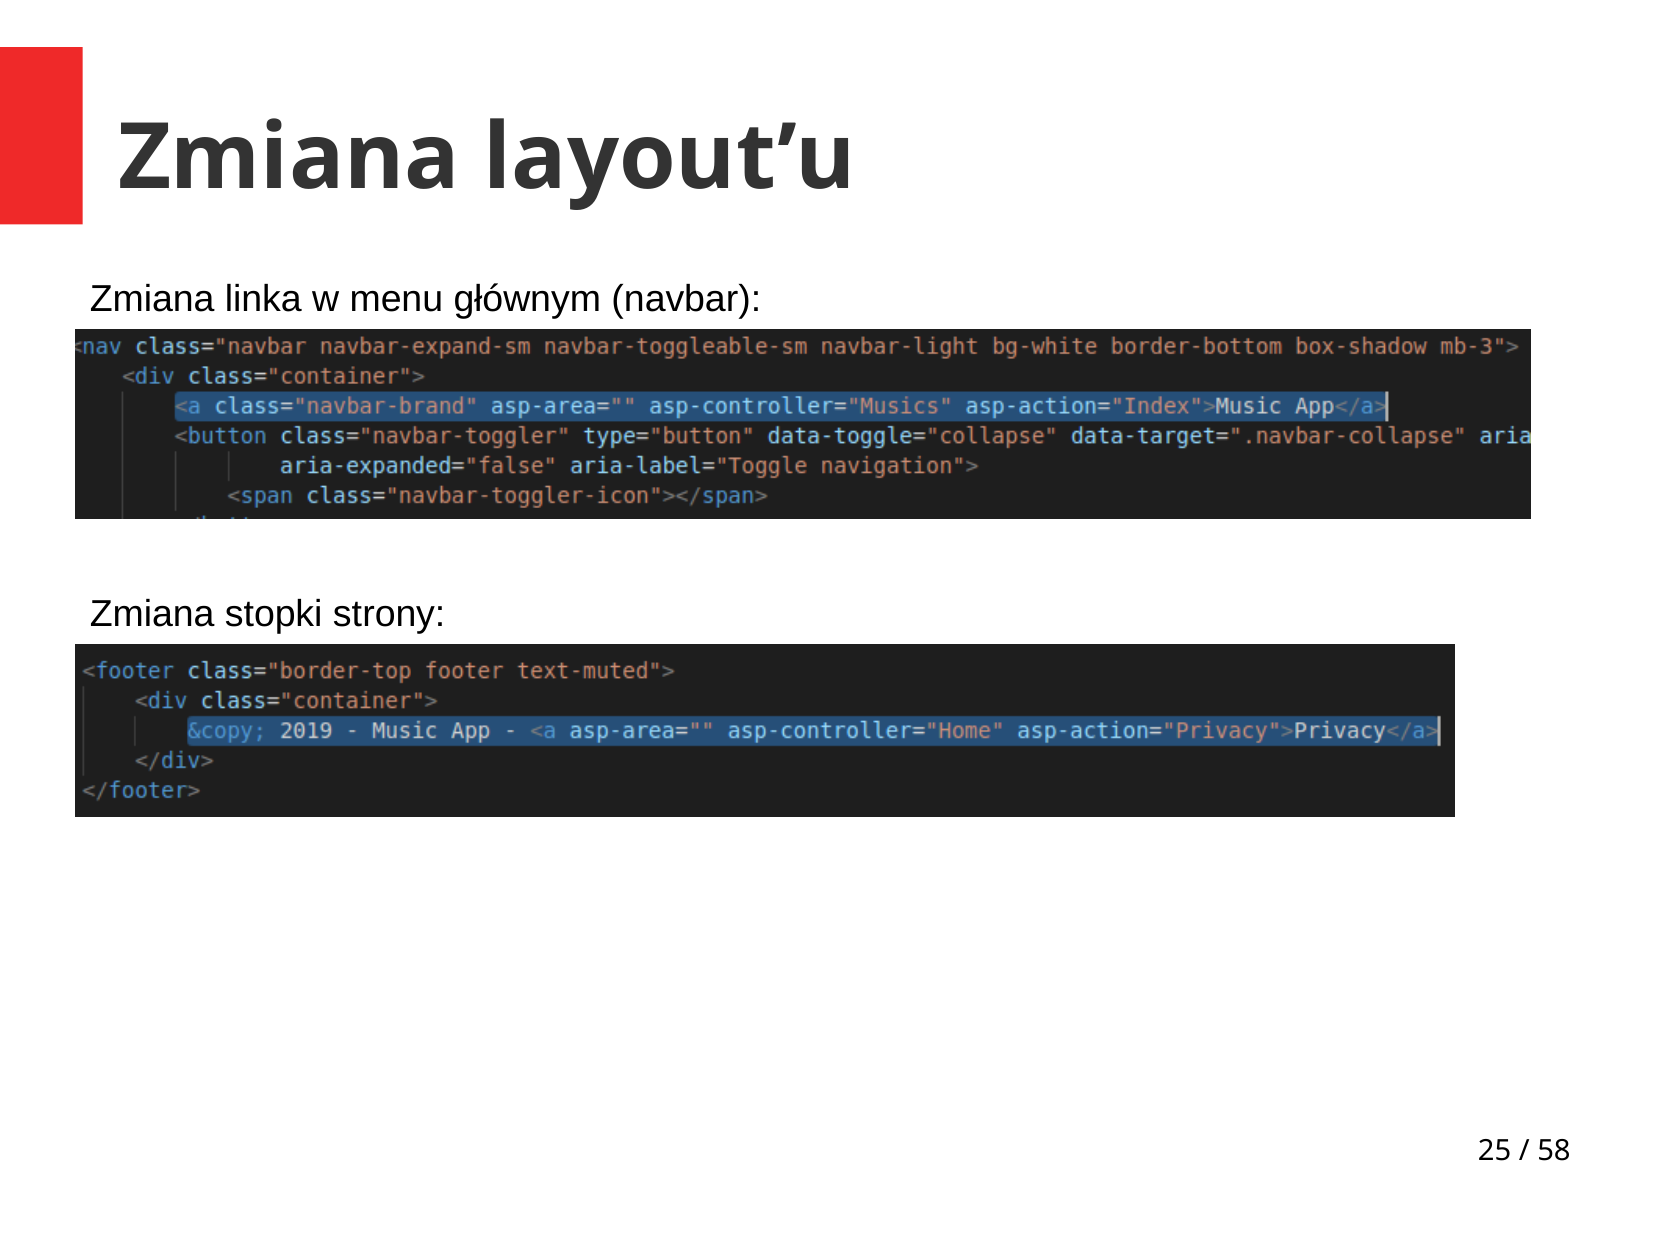

# Zmiana layout’u
Zmiana linka w menu głównym (navbar):
Zmiana stopki strony:
25